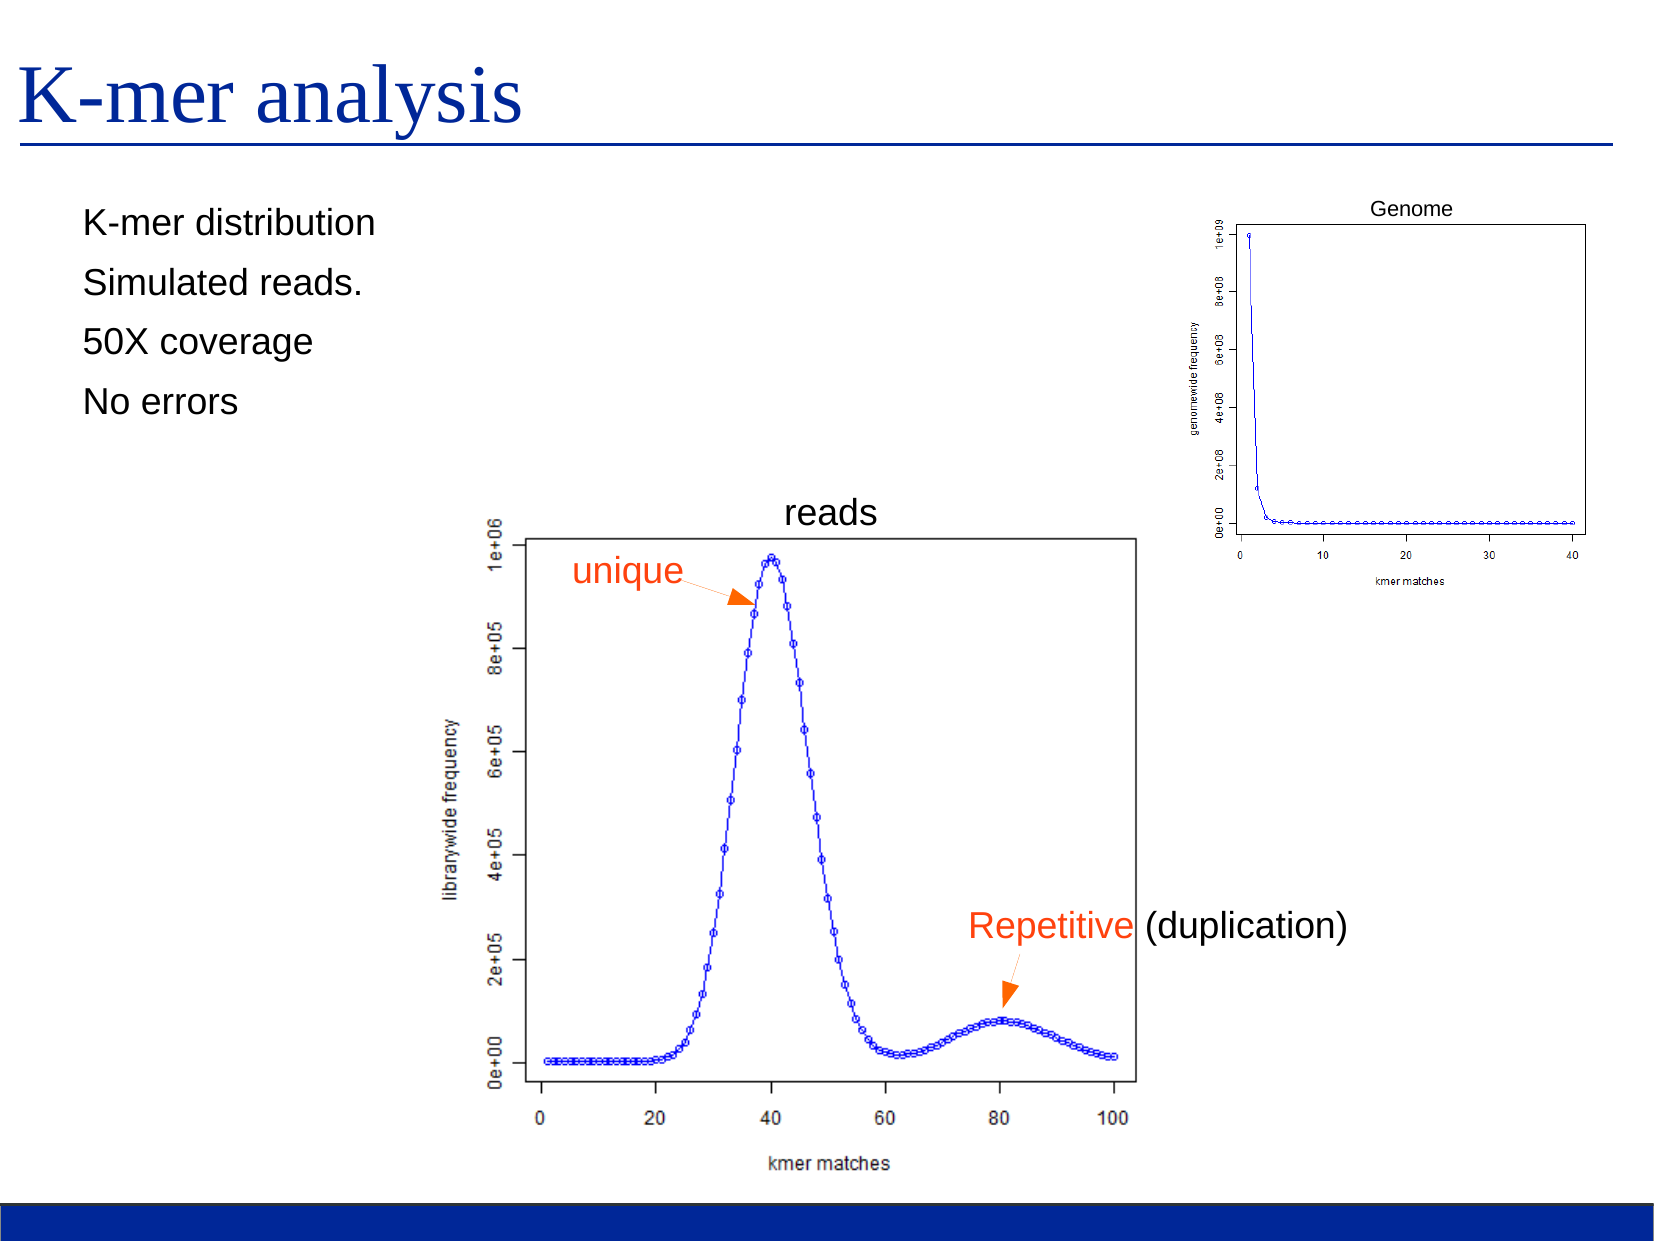

# K-mer analysis
Genome
K-mer distribution
Simulated reads.
50X coverage
No errors
reads
unique
Repetitive (duplication)